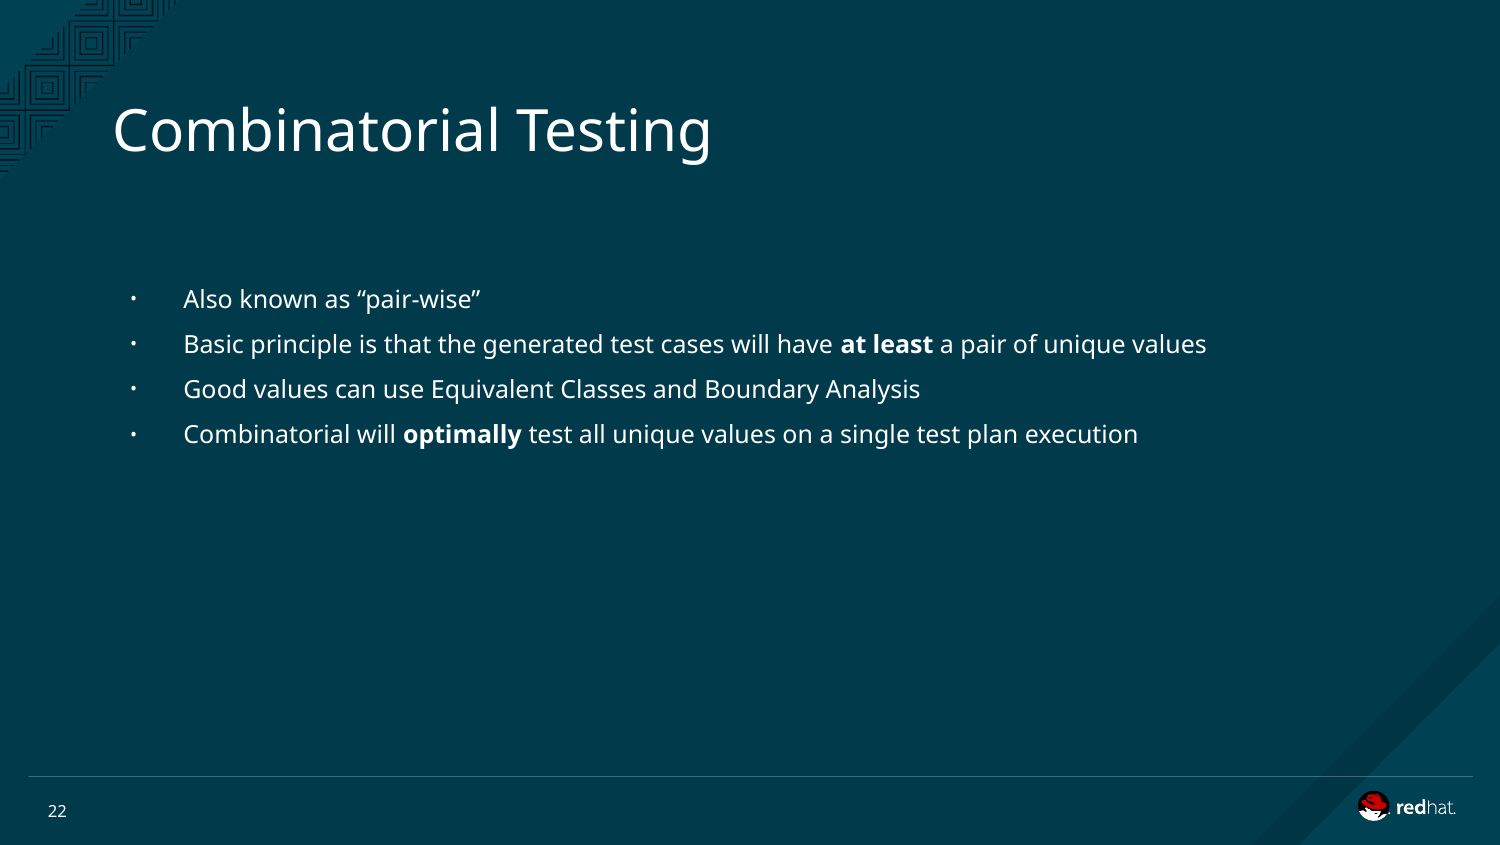

# Combinatorial Testing
Also known as “pair-wise”
Basic principle is that the generated test cases will have at least a pair of unique values
Good values can use Equivalent Classes and Boundary Analysis
Combinatorial will optimally test all unique values on a single test plan execution
22